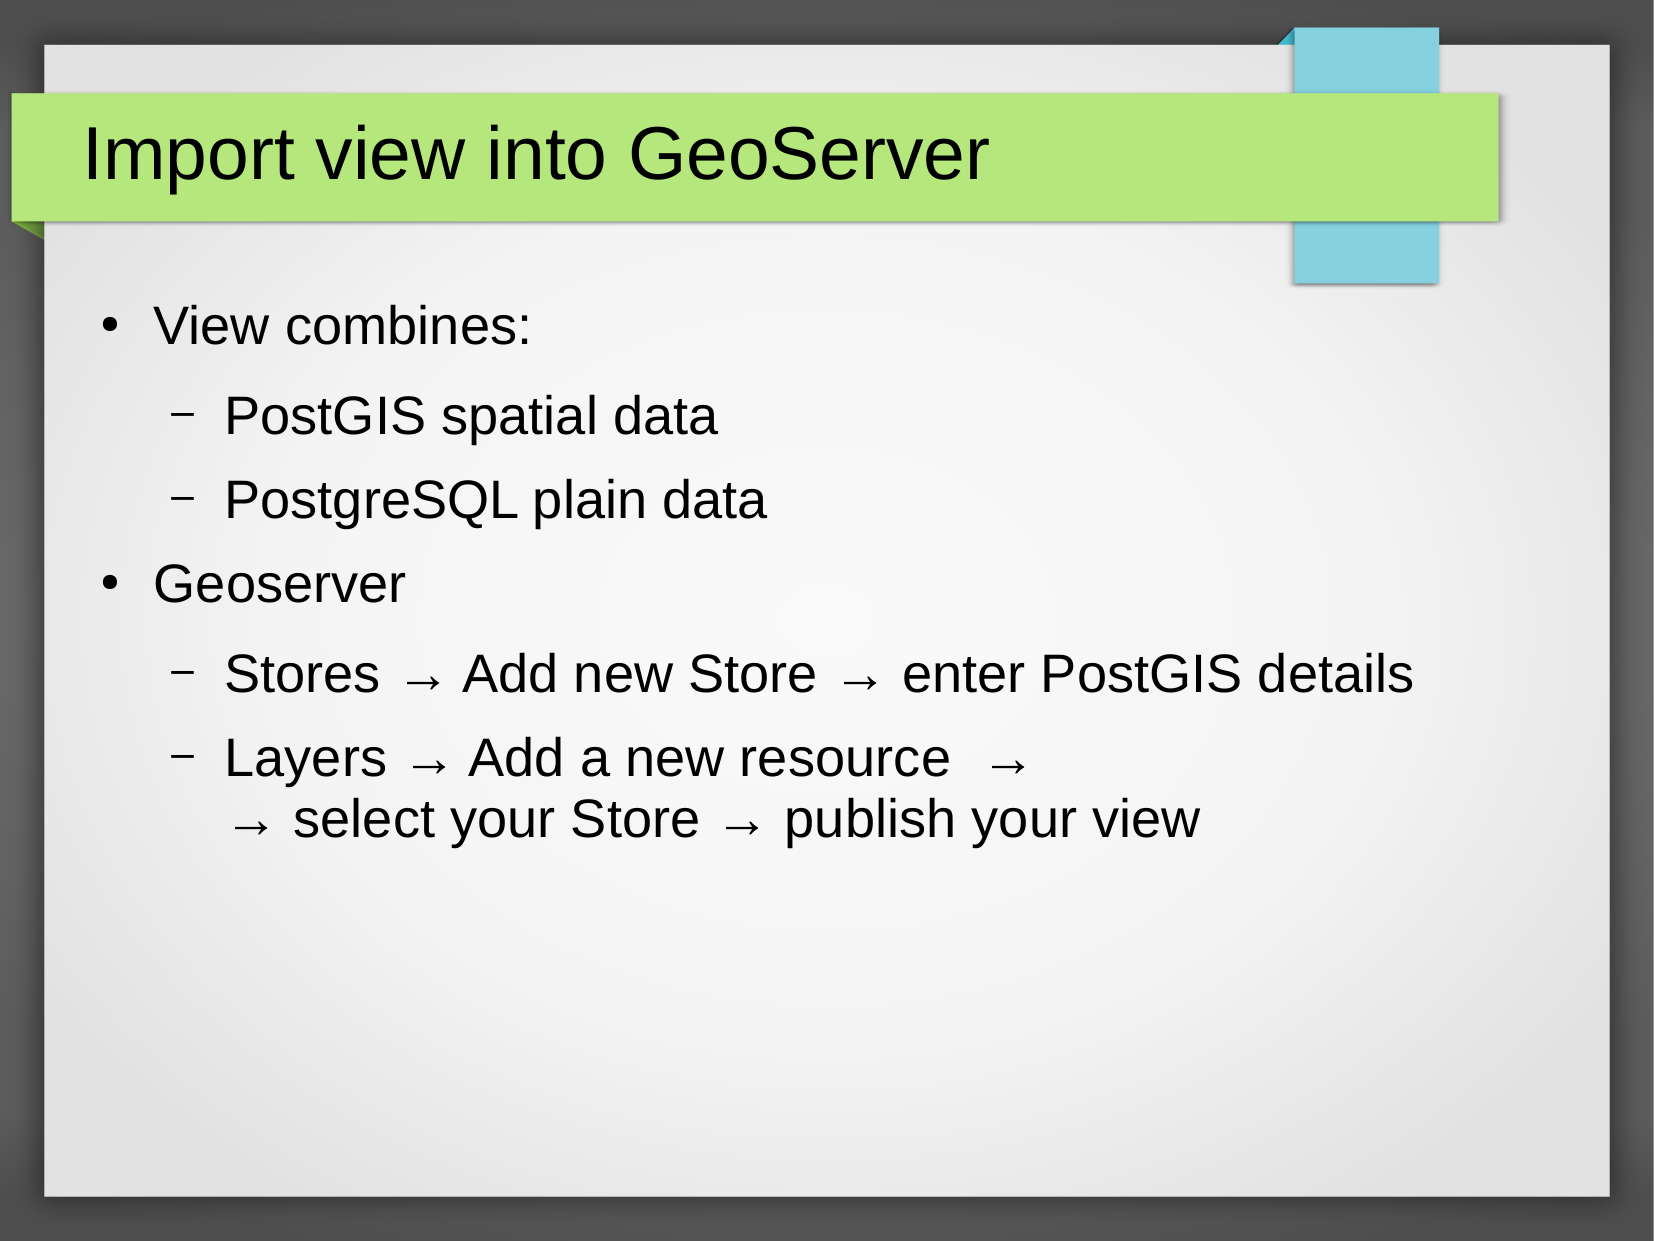

# Import view into GeoServer
View combines:
PostGIS spatial data
PostgreSQL plain data
Geoserver
Stores → Add new Store → enter PostGIS details
Layers → Add a new resource →
→ select your Store → publish your view